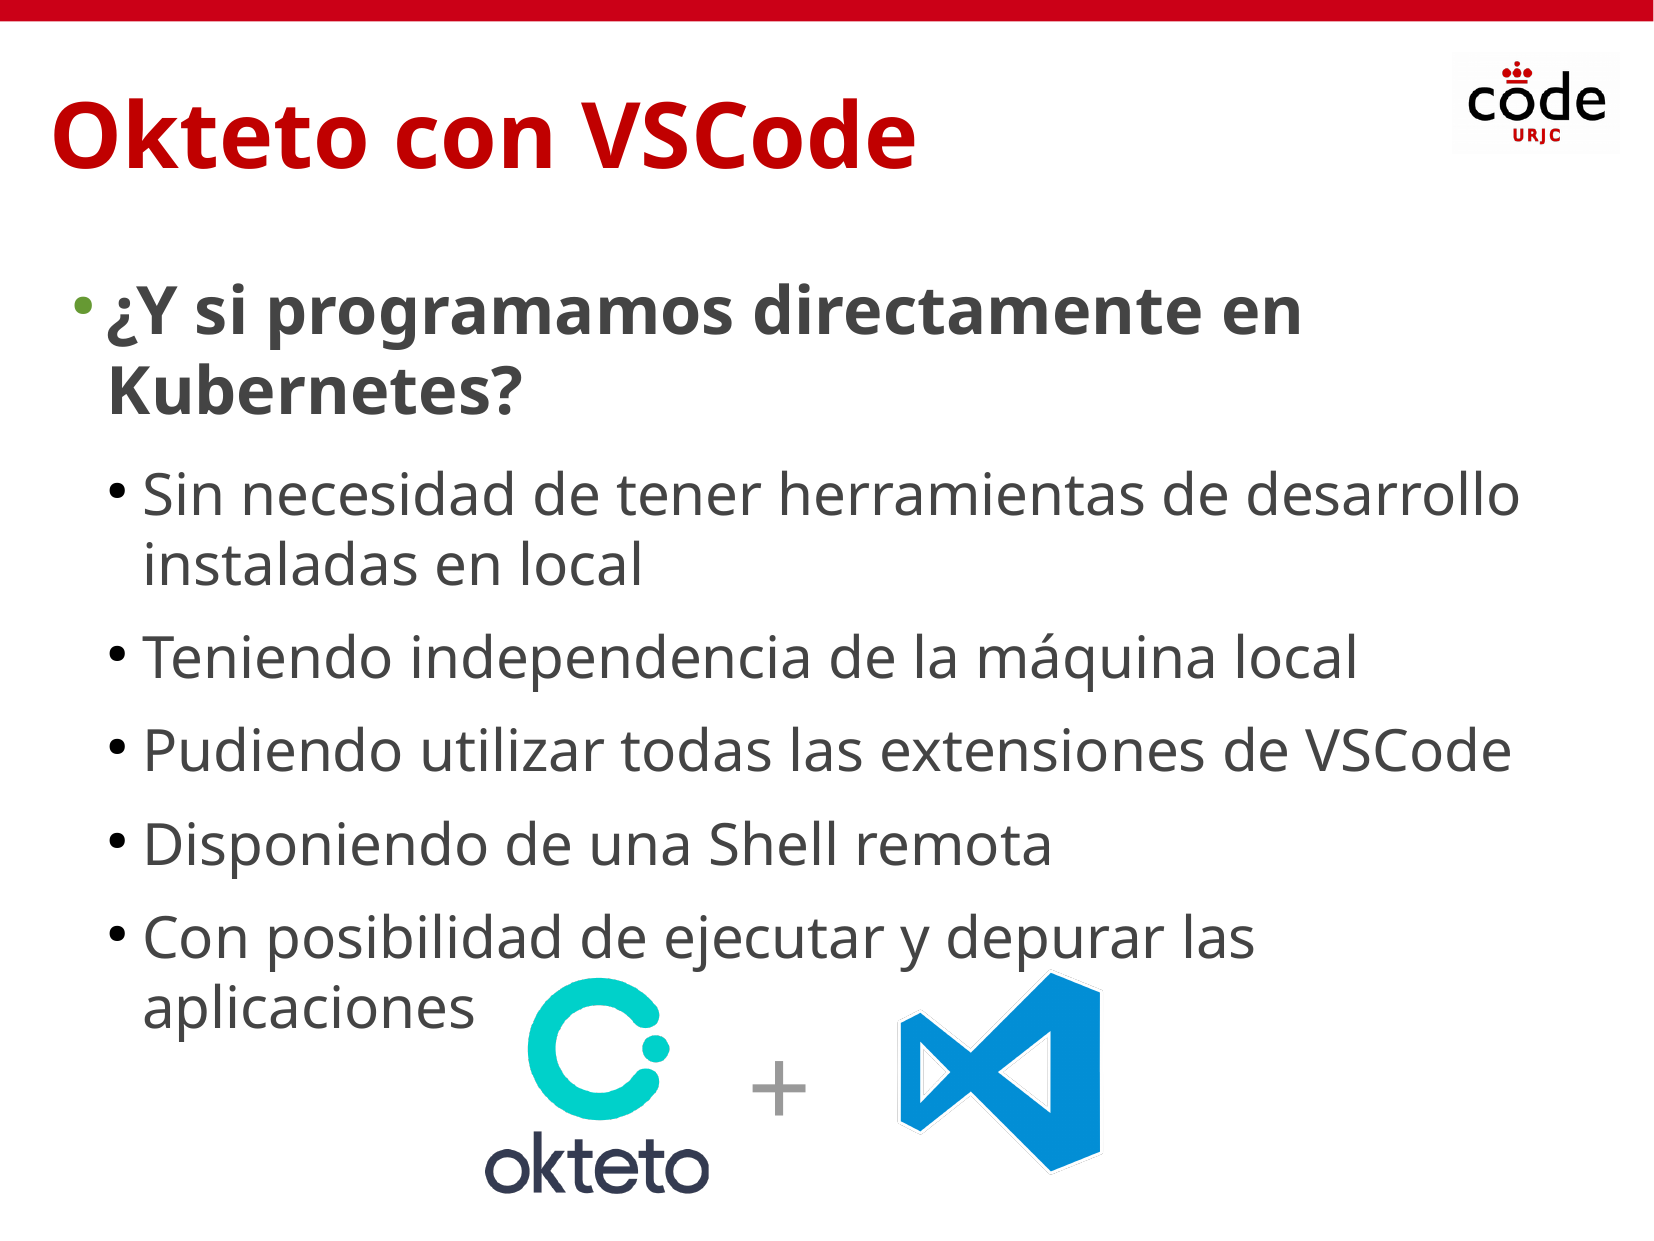

# Okteto con VSCode
¿Y si programamos directamente en Kubernetes?
Sin necesidad de tener herramientas de desarrollo instaladas en local
Teniendo independencia de la máquina local
Pudiendo utilizar todas las extensiones de VSCode
Disponiendo de una Shell remota
Con posibilidad de ejecutar y depurar las aplicaciones
+